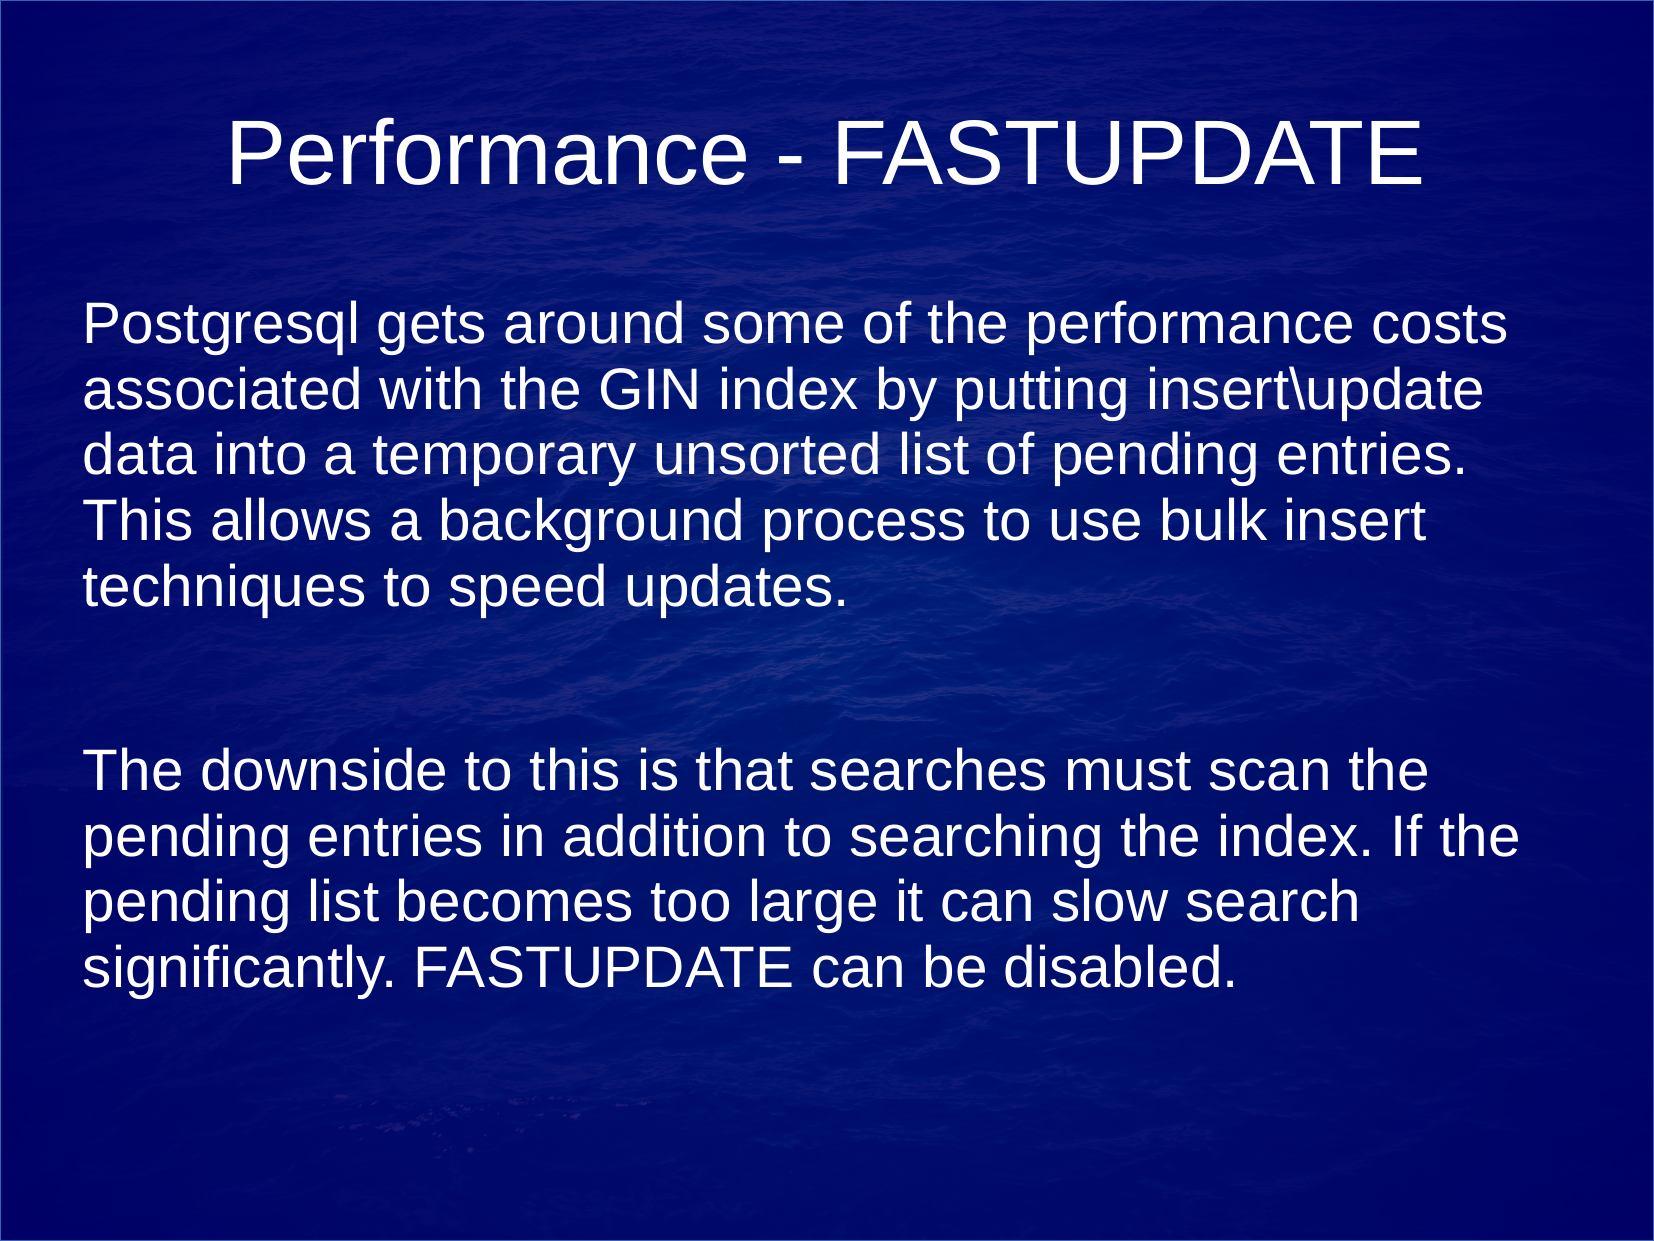

# Performance - FASTUPDATE
Postgresql gets around some of the performance costs associated with the GIN index by putting insert\update data into a temporary unsorted list of pending entries. This allows a background process to use bulk insert techniques to speed updates.
The downside to this is that searches must scan the pending entries in addition to searching the index. If the pending list becomes too large it can slow search significantly. FASTUPDATE can be disabled.